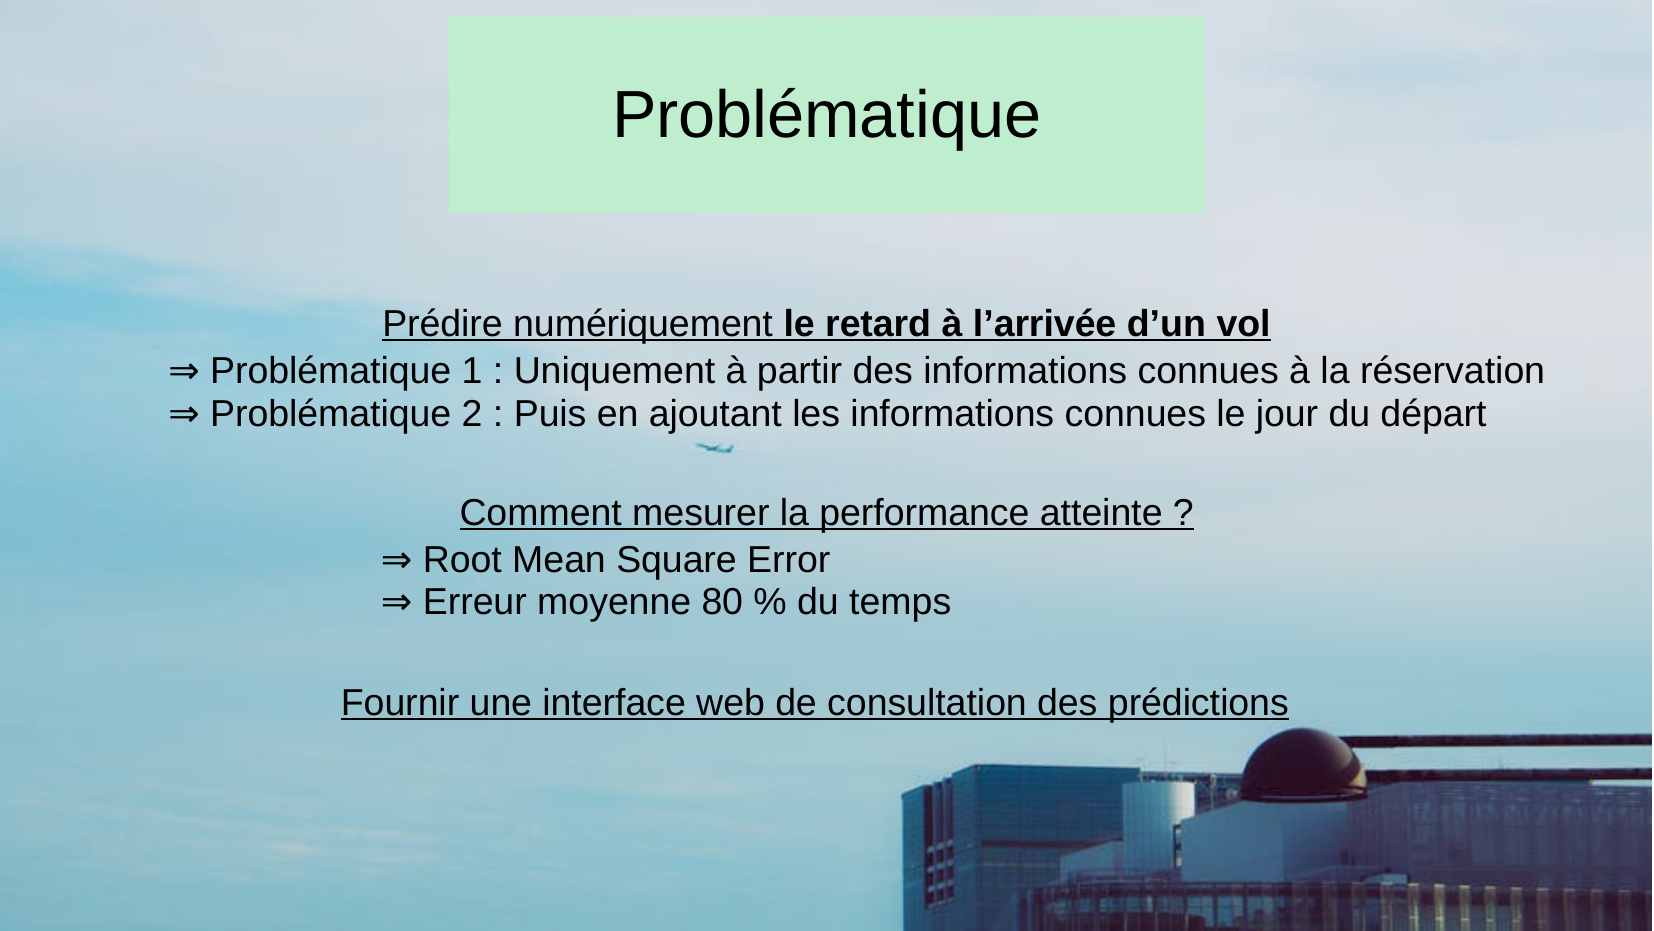

# Problématique
Prédire numériquement le retard à l’arrivée d’un vol
⇒ Problématique 1 : Uniquement à partir des informations connues à la réservation
⇒ Problématique 2 : Puis en ajoutant les informations connues le jour du départ
Comment mesurer la performance atteinte ?
⇒ Root Mean Square Error
⇒ Erreur moyenne 80 % du temps
Fournir une interface web de consultation des prédictions